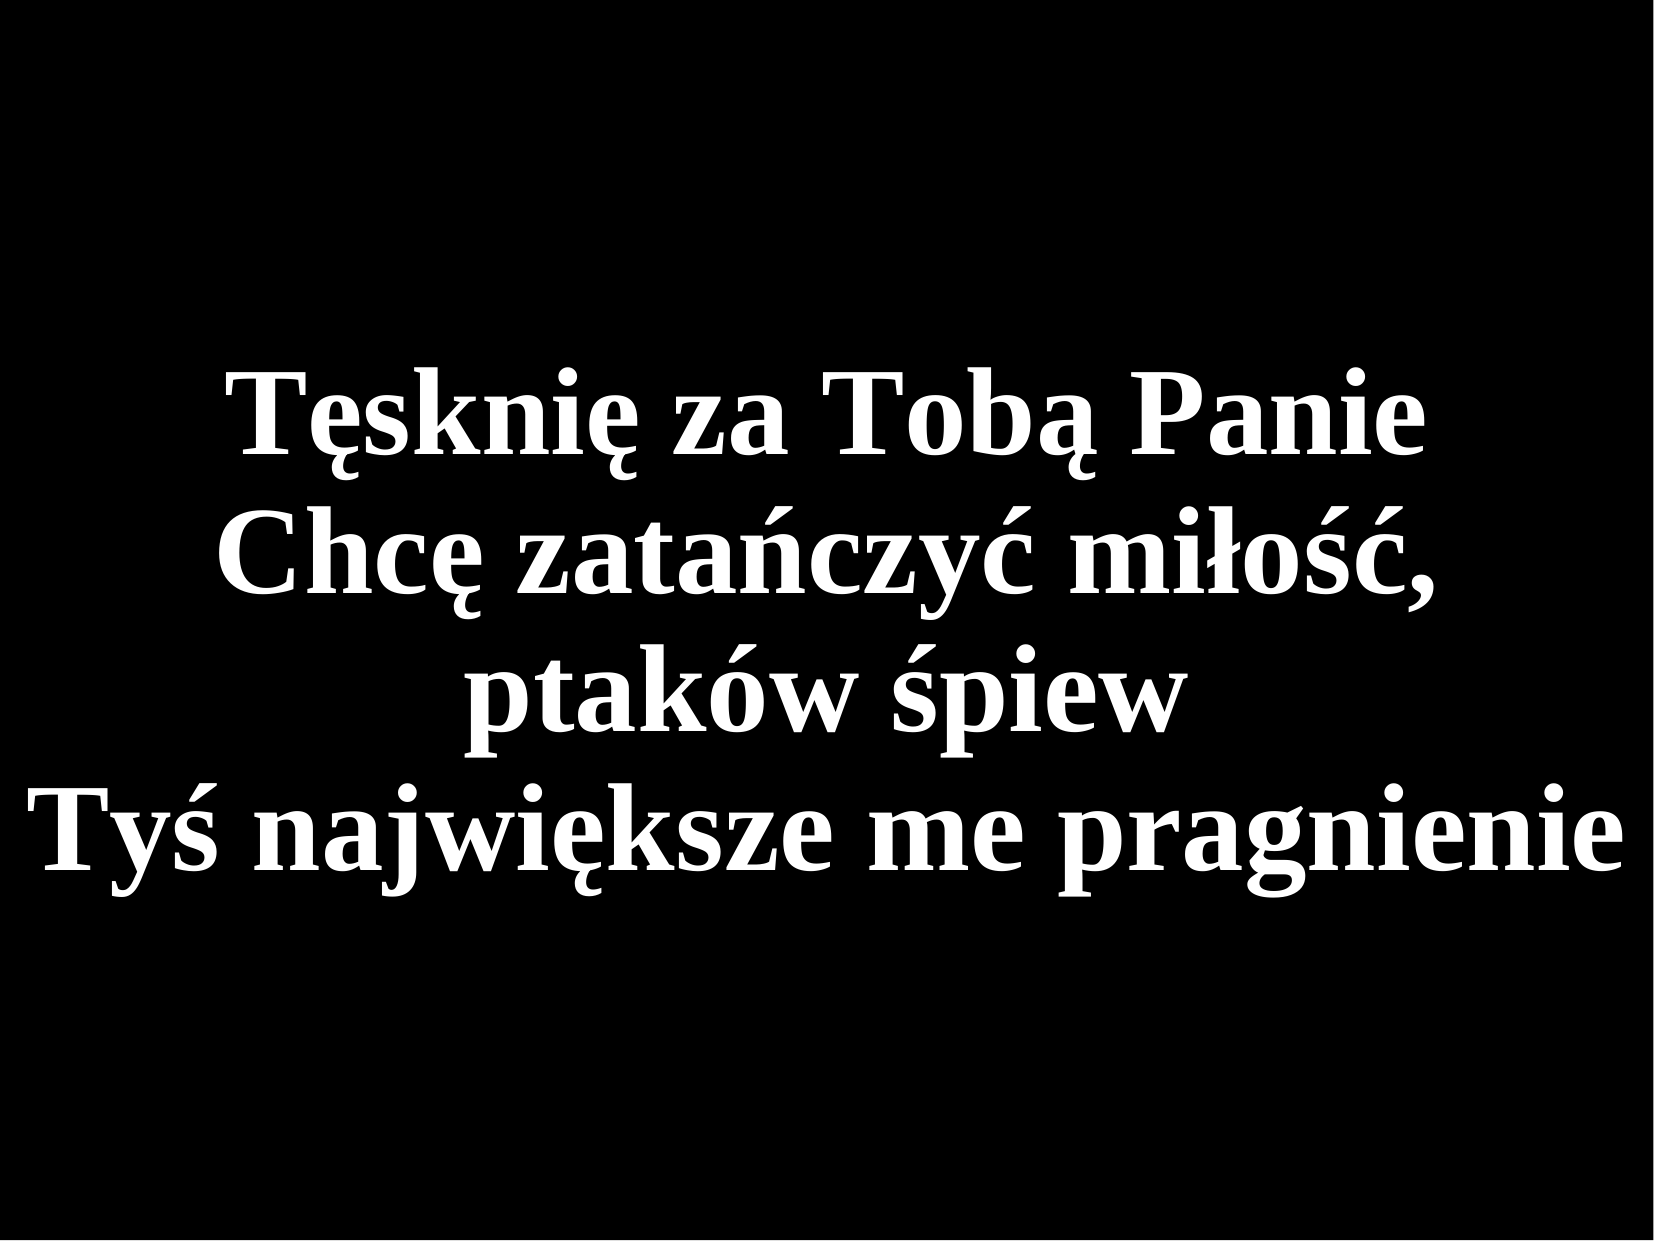

# Tęsknię za Tobą Panie Chcę zatańczyć miłość, ptaków śpiew Tyś największe me pragnienie